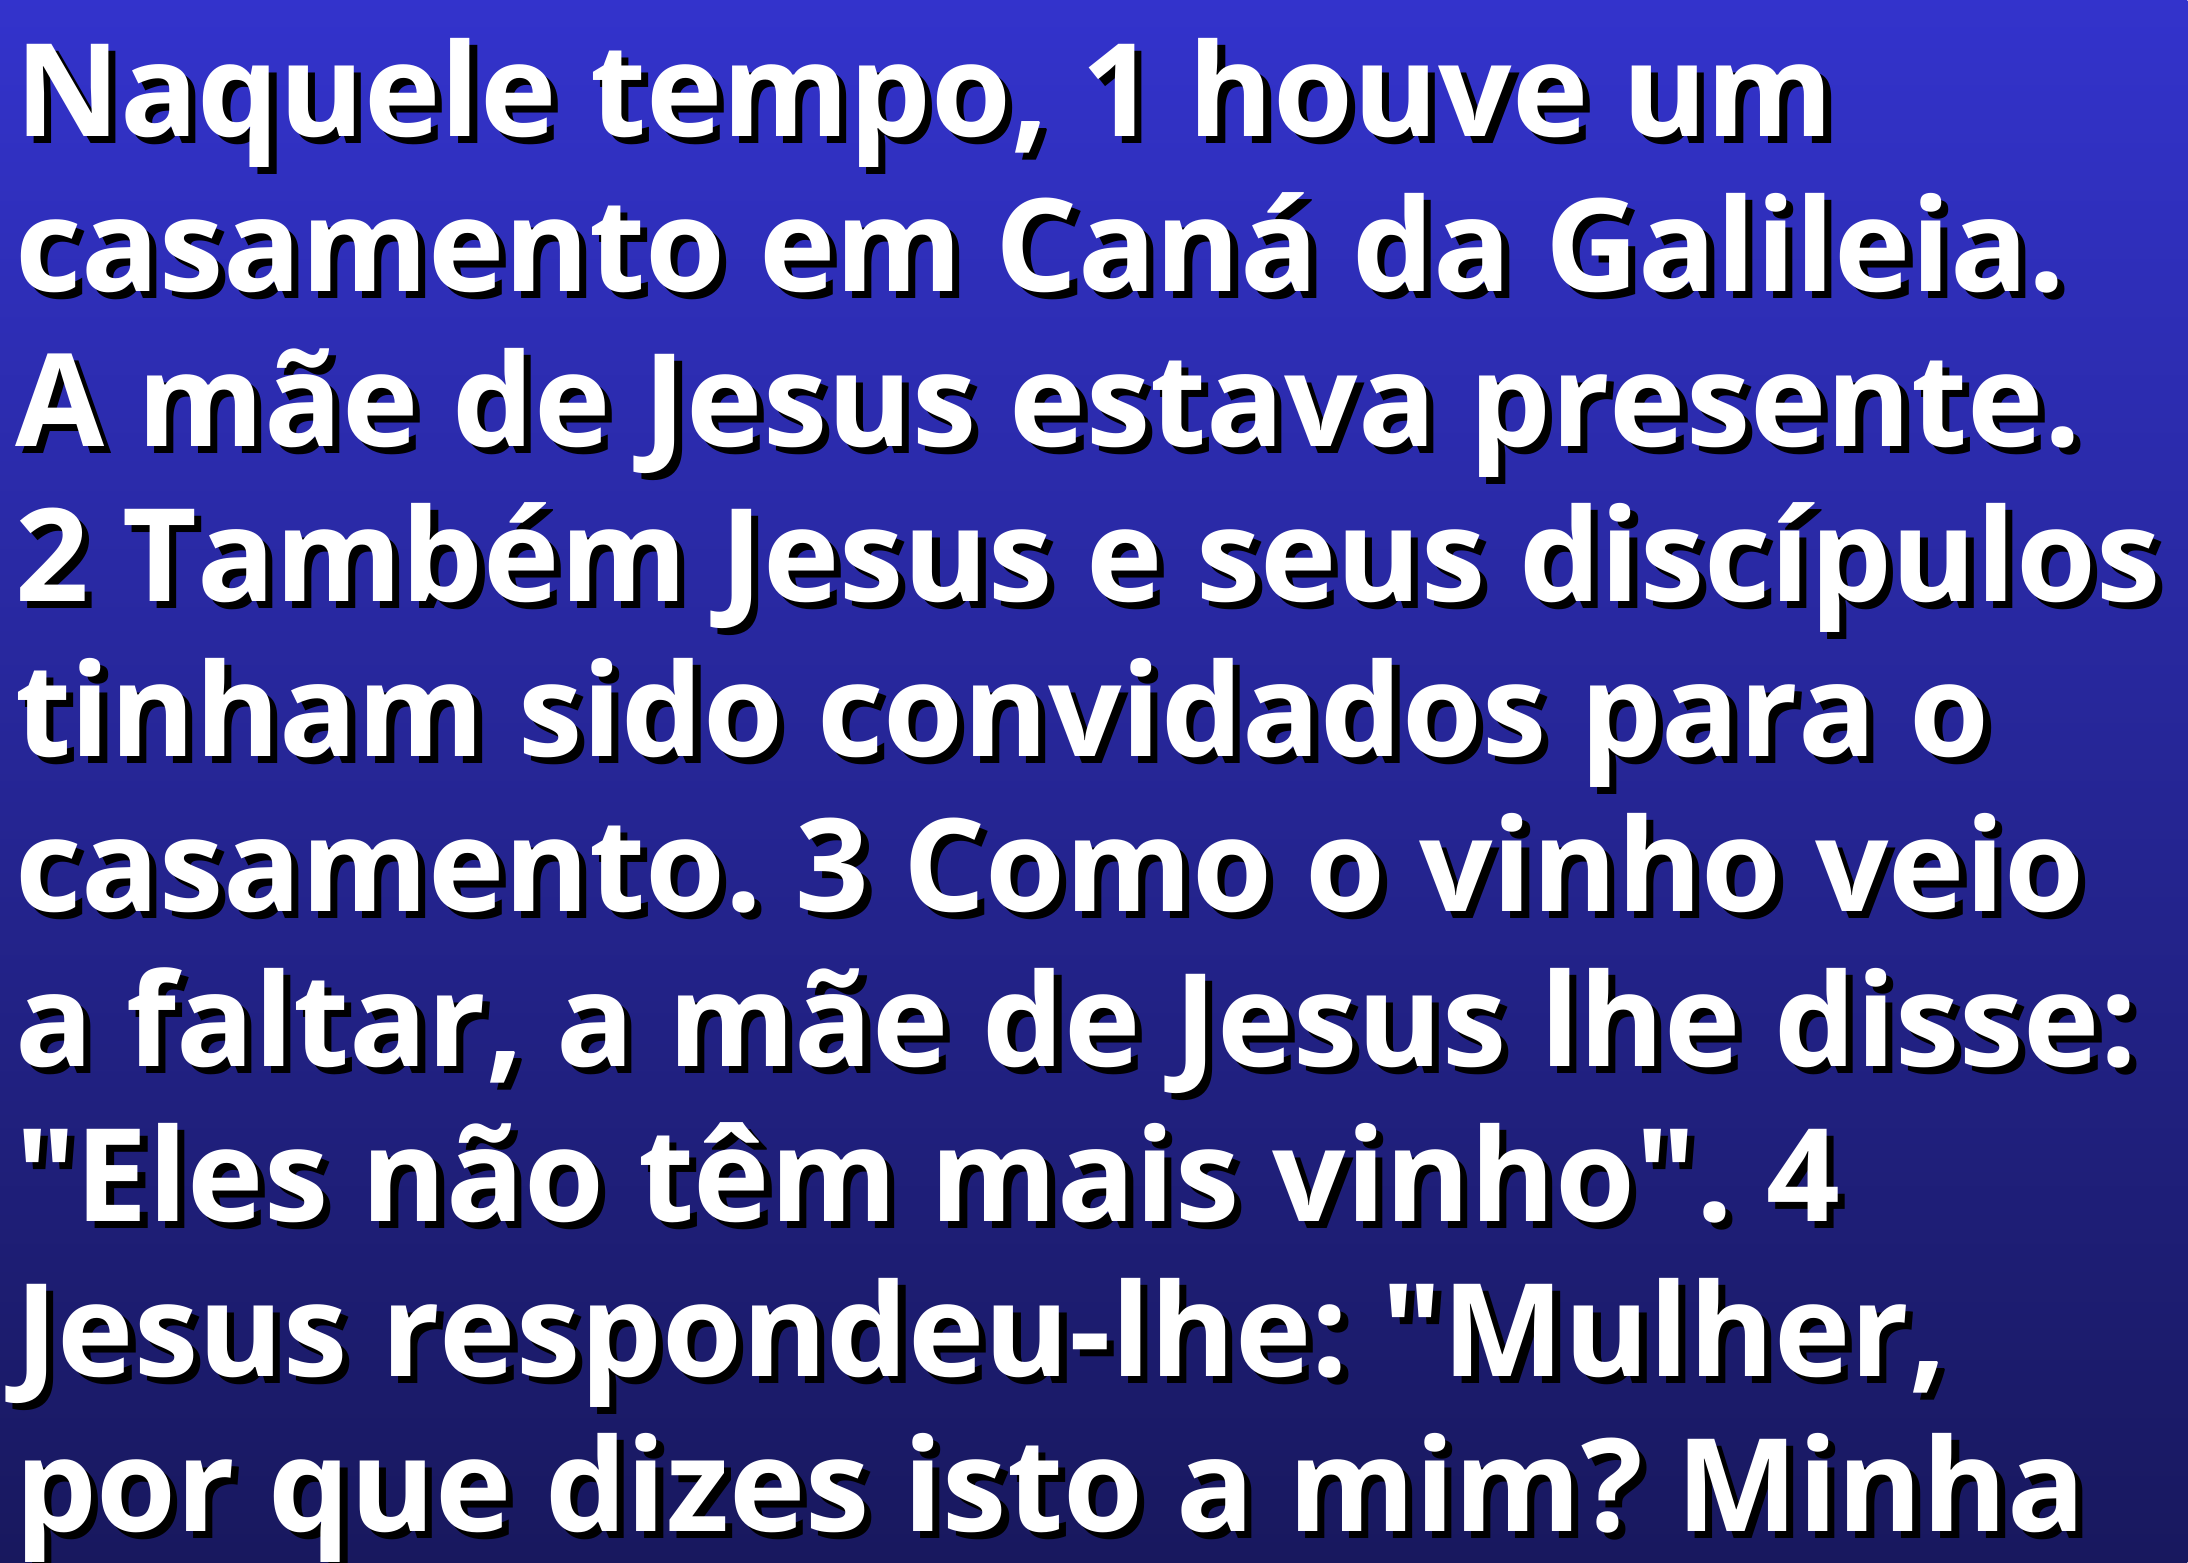

Naquele tempo, 1 houve um casamento em Caná da Galileia. A mãe de Jesus estava presente. 2 Também Jesus e seus discípulos tinham sido convidados para o casamento. 3 Como o vinho veio a faltar, a mãe de Jesus lhe disse: "Eles não têm mais vinho". 4 Jesus respondeu-lhe: "Mulher, por que dizes isto a mim? Minha